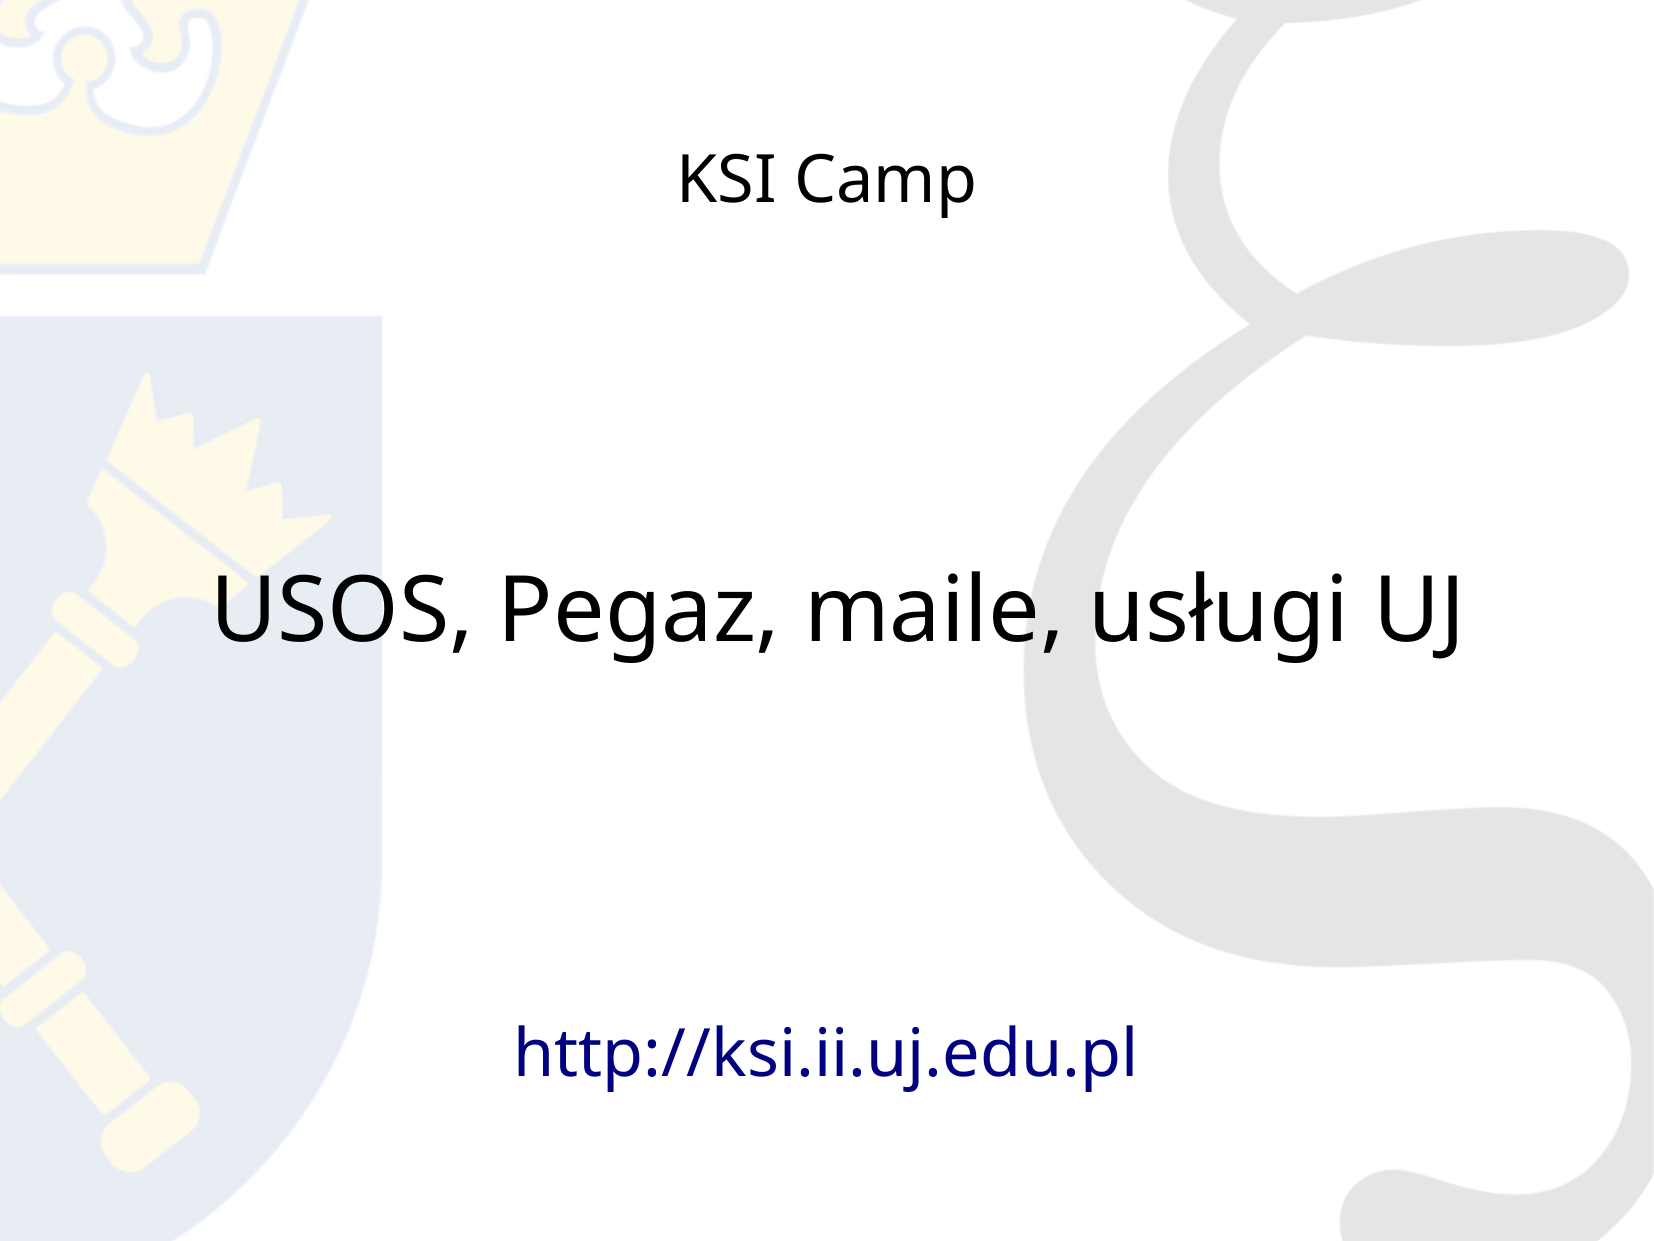

KSI Camp
 USOS, Pegaz, maile, usługi UJ
# http://ksi.ii.uj.edu.pl